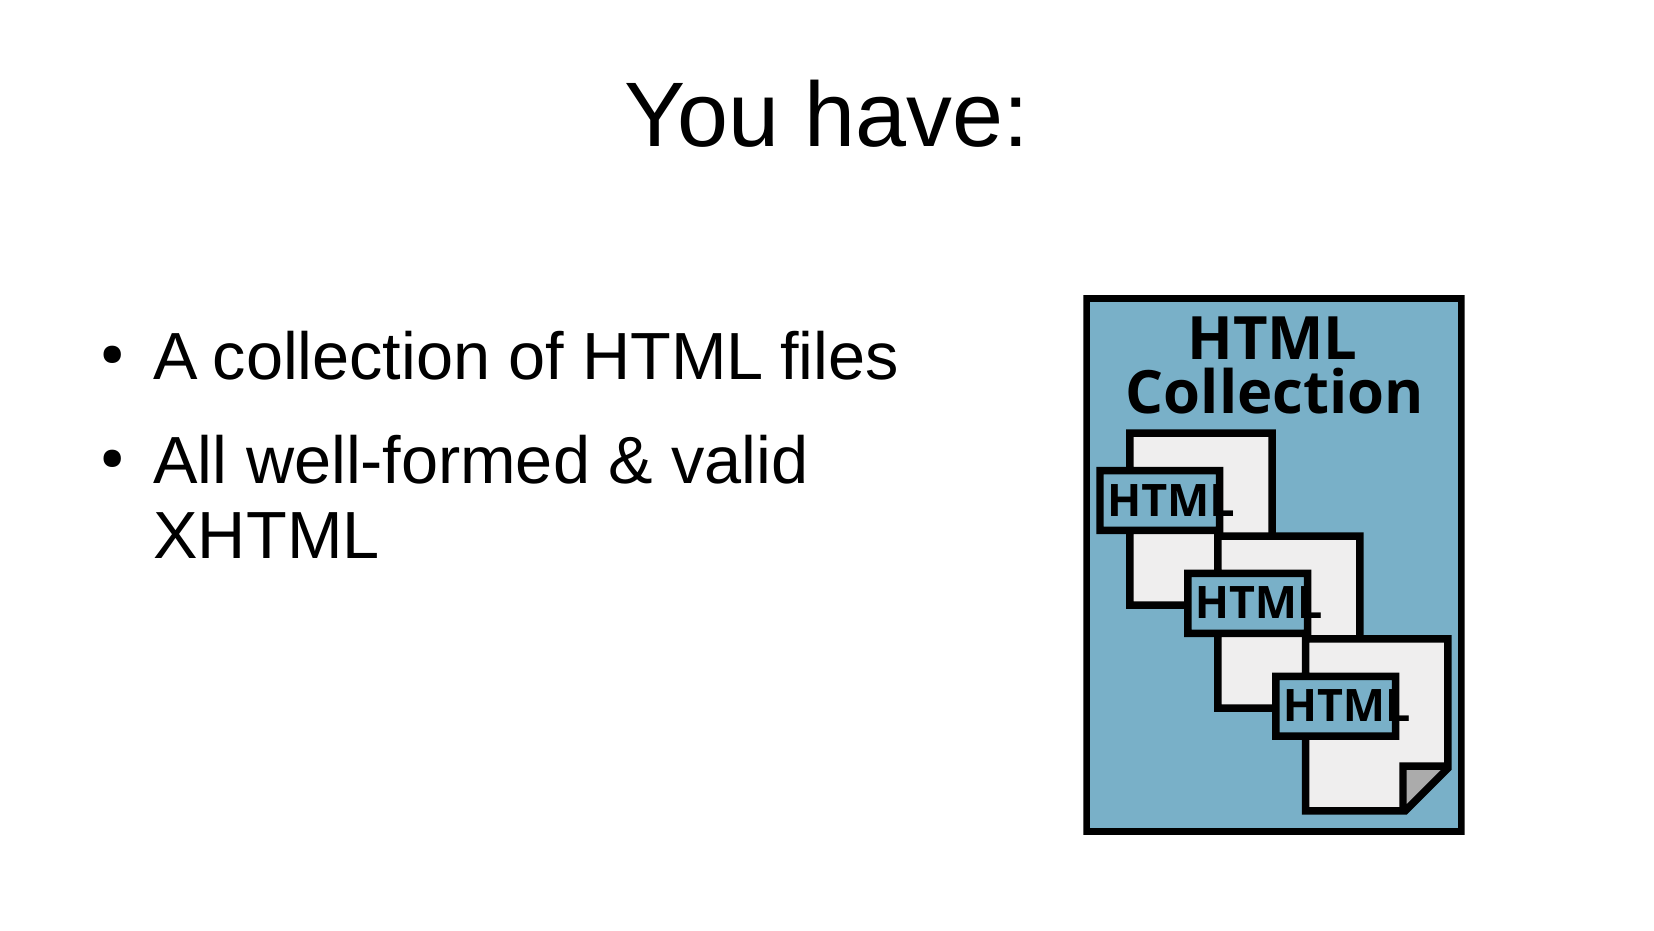

# You have:
A collection of HTML files
All well-formed & valid XHTML